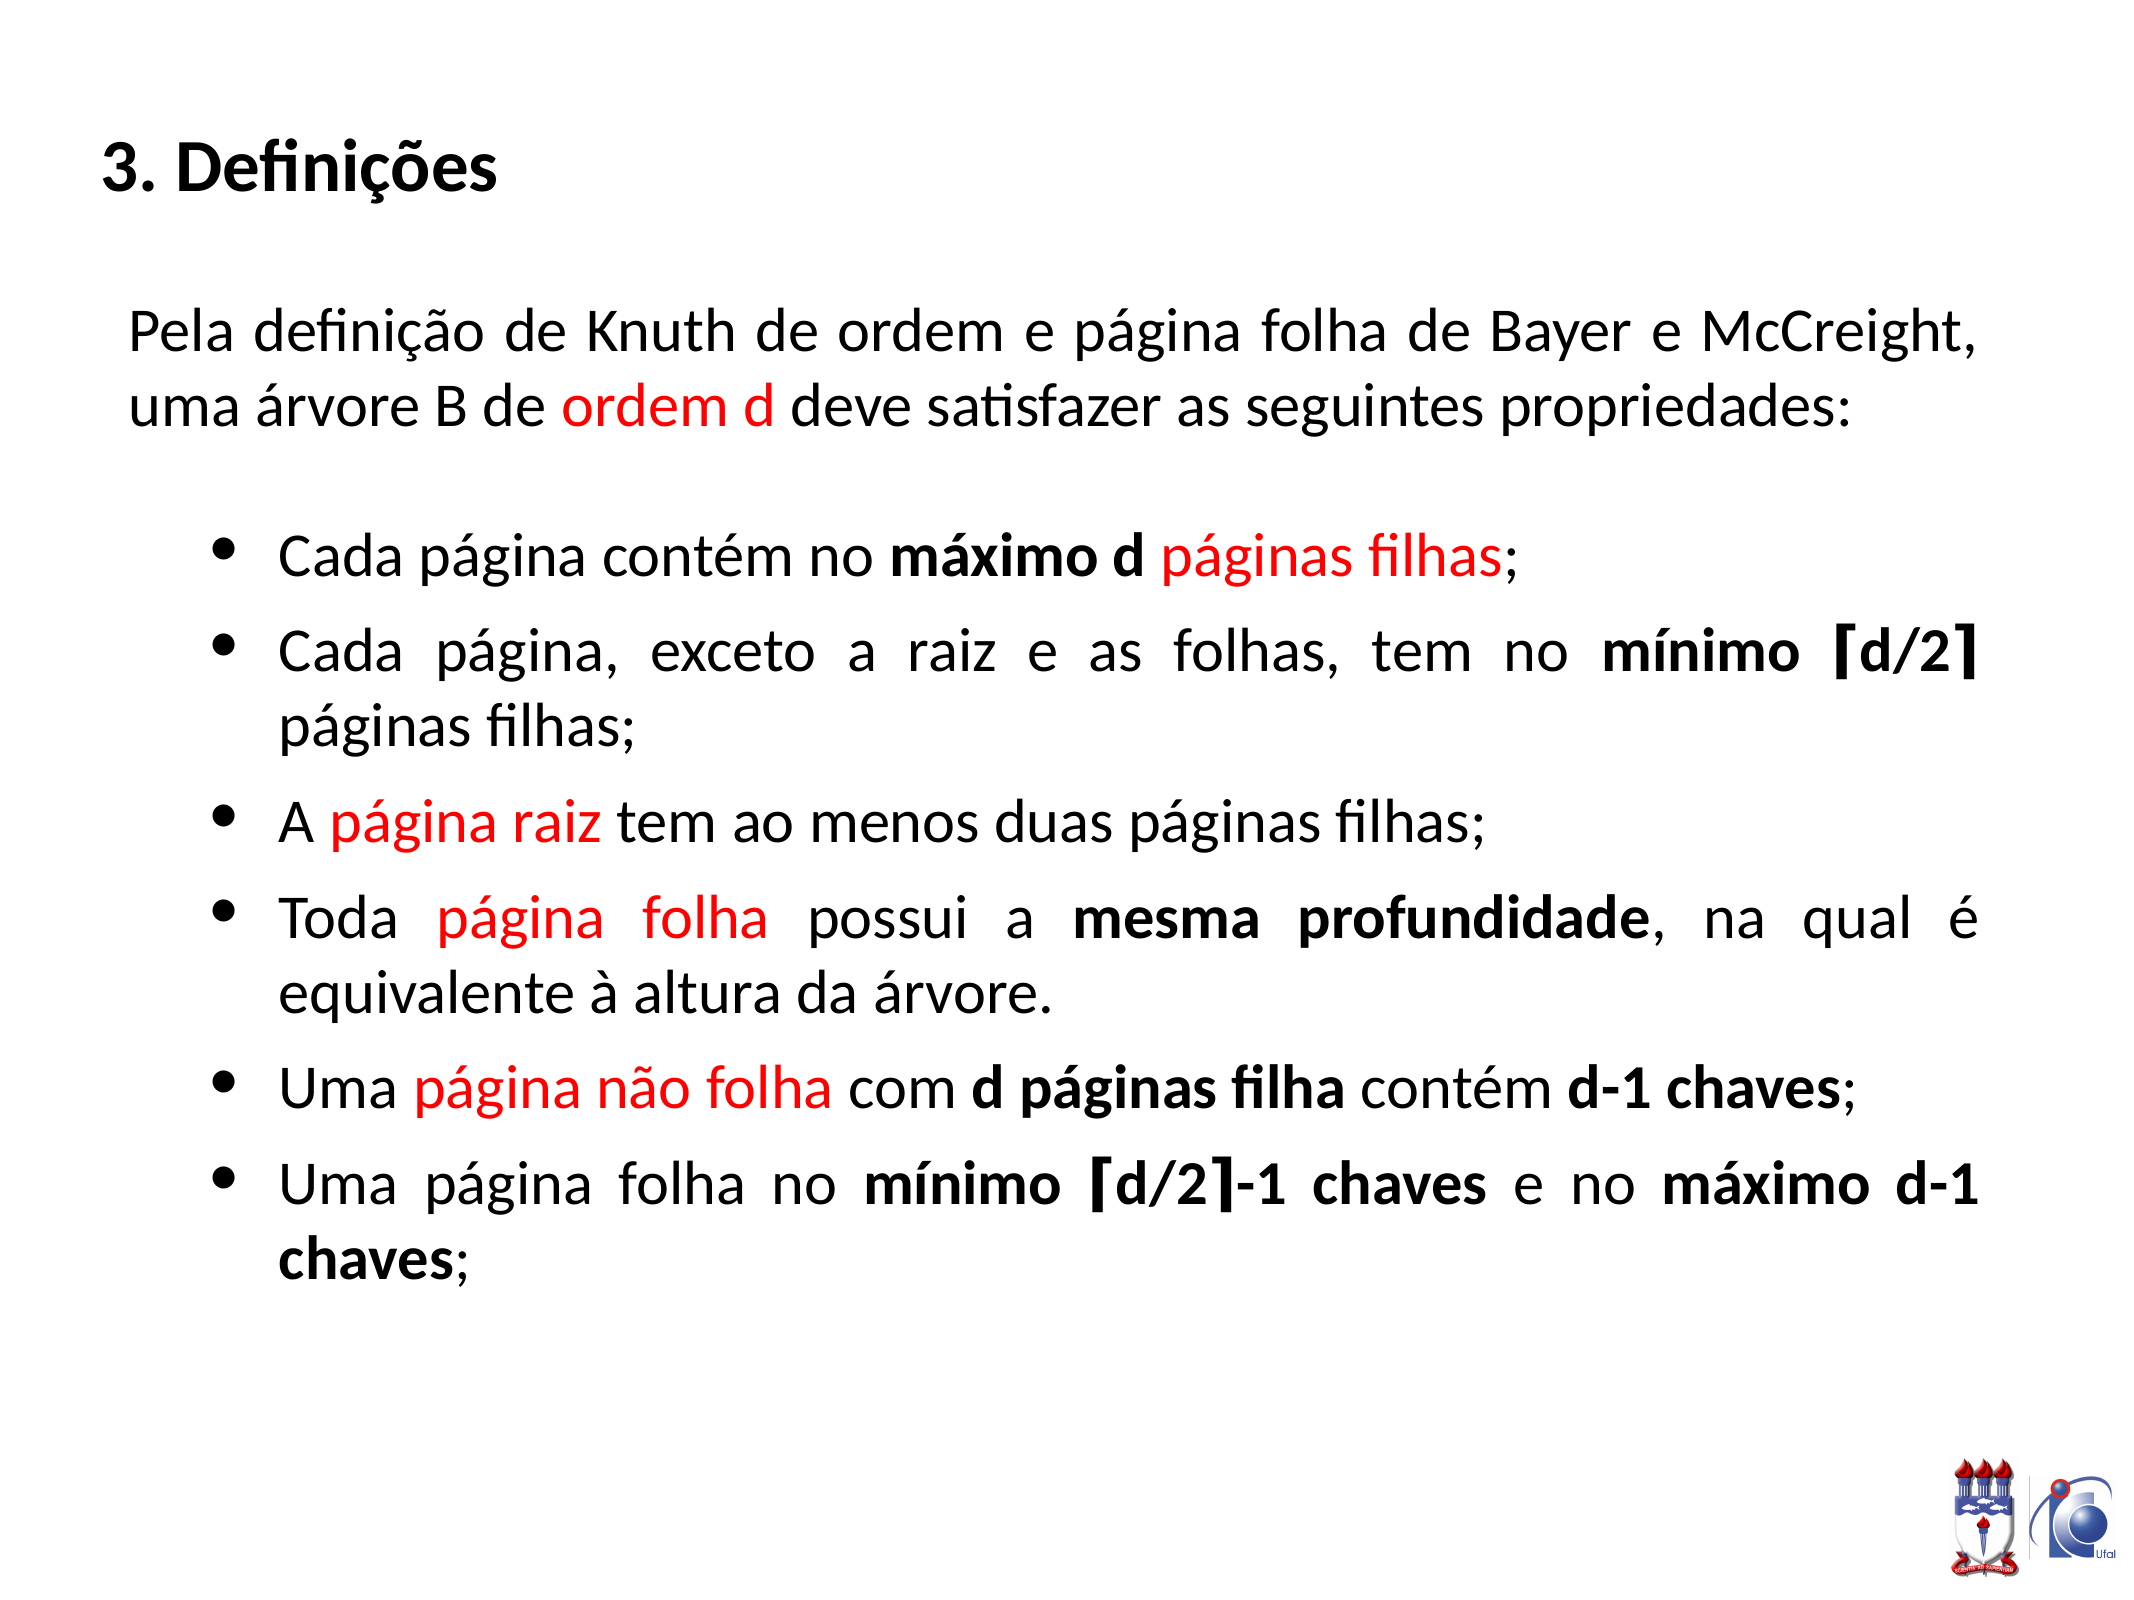

# 3. Definições
Pela definição de Knuth de ordem e página folha de Bayer e McCreight, uma árvore B de ordem d deve satisfazer as seguintes propriedades:
Cada página contém no máximo d páginas filhas;
Cada página, exceto a raiz e as folhas, tem no mínimo ⌈d/2⌉ páginas filhas;
A página raiz tem ao menos duas páginas filhas;
Toda página folha possui a mesma profundidade, na qual é equivalente à altura da árvore.
Uma página não folha com d páginas filha contém d-1 chaves;
Uma página folha no mínimo ⌈d/2⌉-1 chaves e no máximo d-1 chaves;